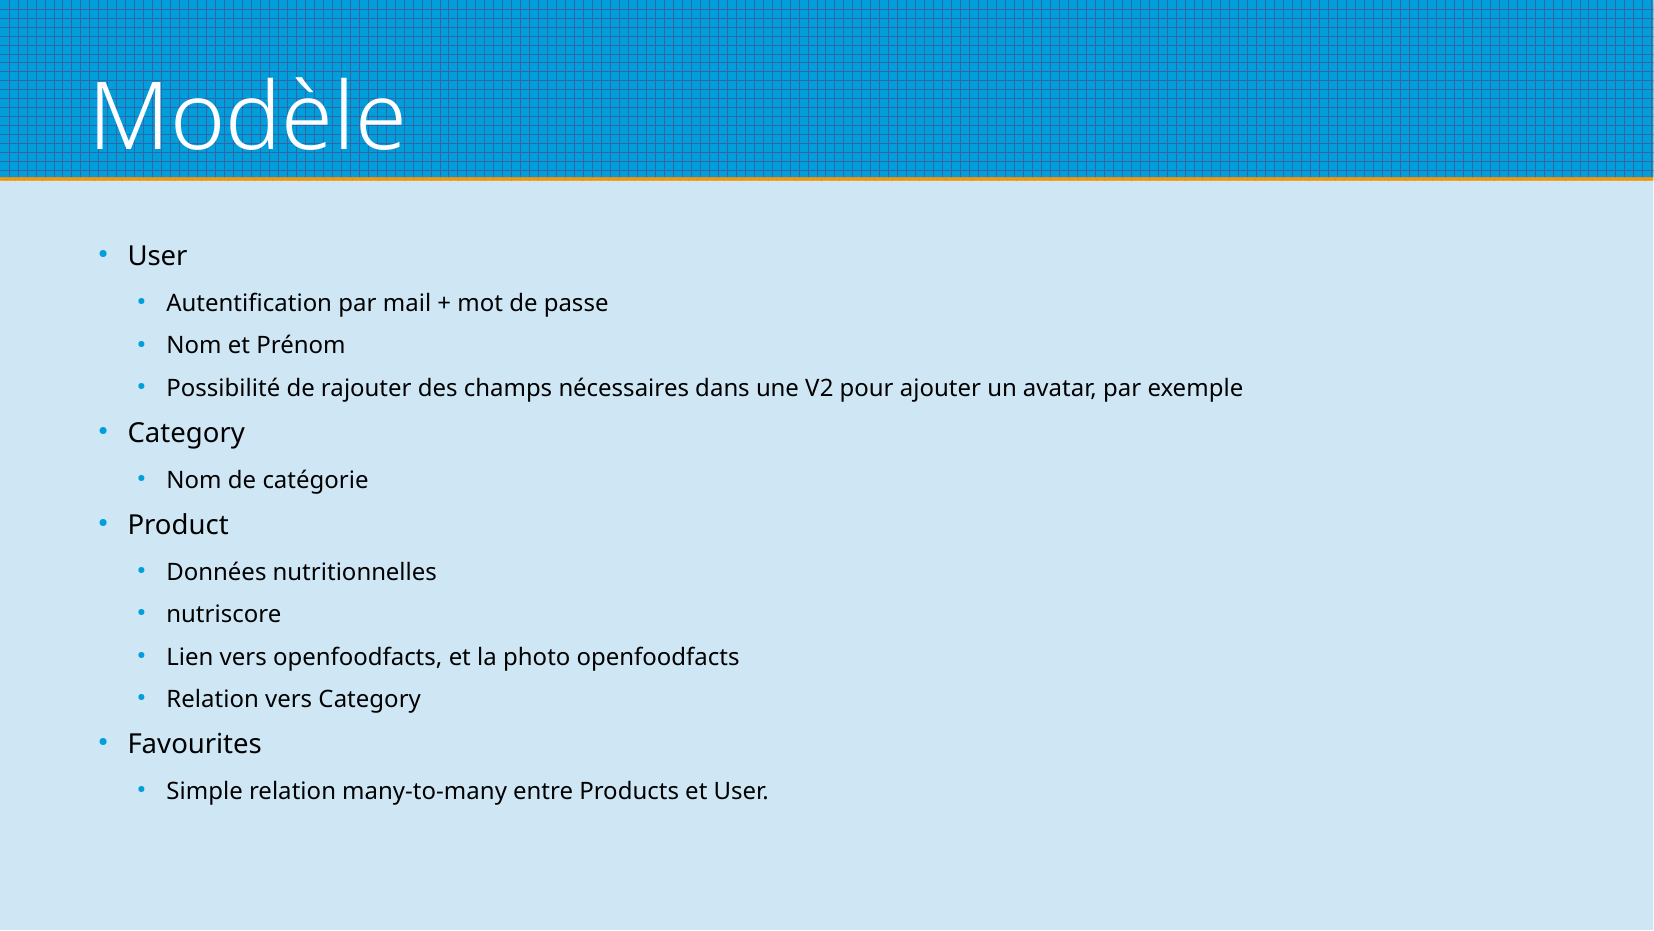

# Modèle
User
Autentification par mail + mot de passe
Nom et Prénom
Possibilité de rajouter des champs nécessaires dans une V2 pour ajouter un avatar, par exemple
Category
Nom de catégorie
Product
Données nutritionnelles
nutriscore
Lien vers openfoodfacts, et la photo openfoodfacts
Relation vers Category
Favourites
Simple relation many-to-many entre Products et User.